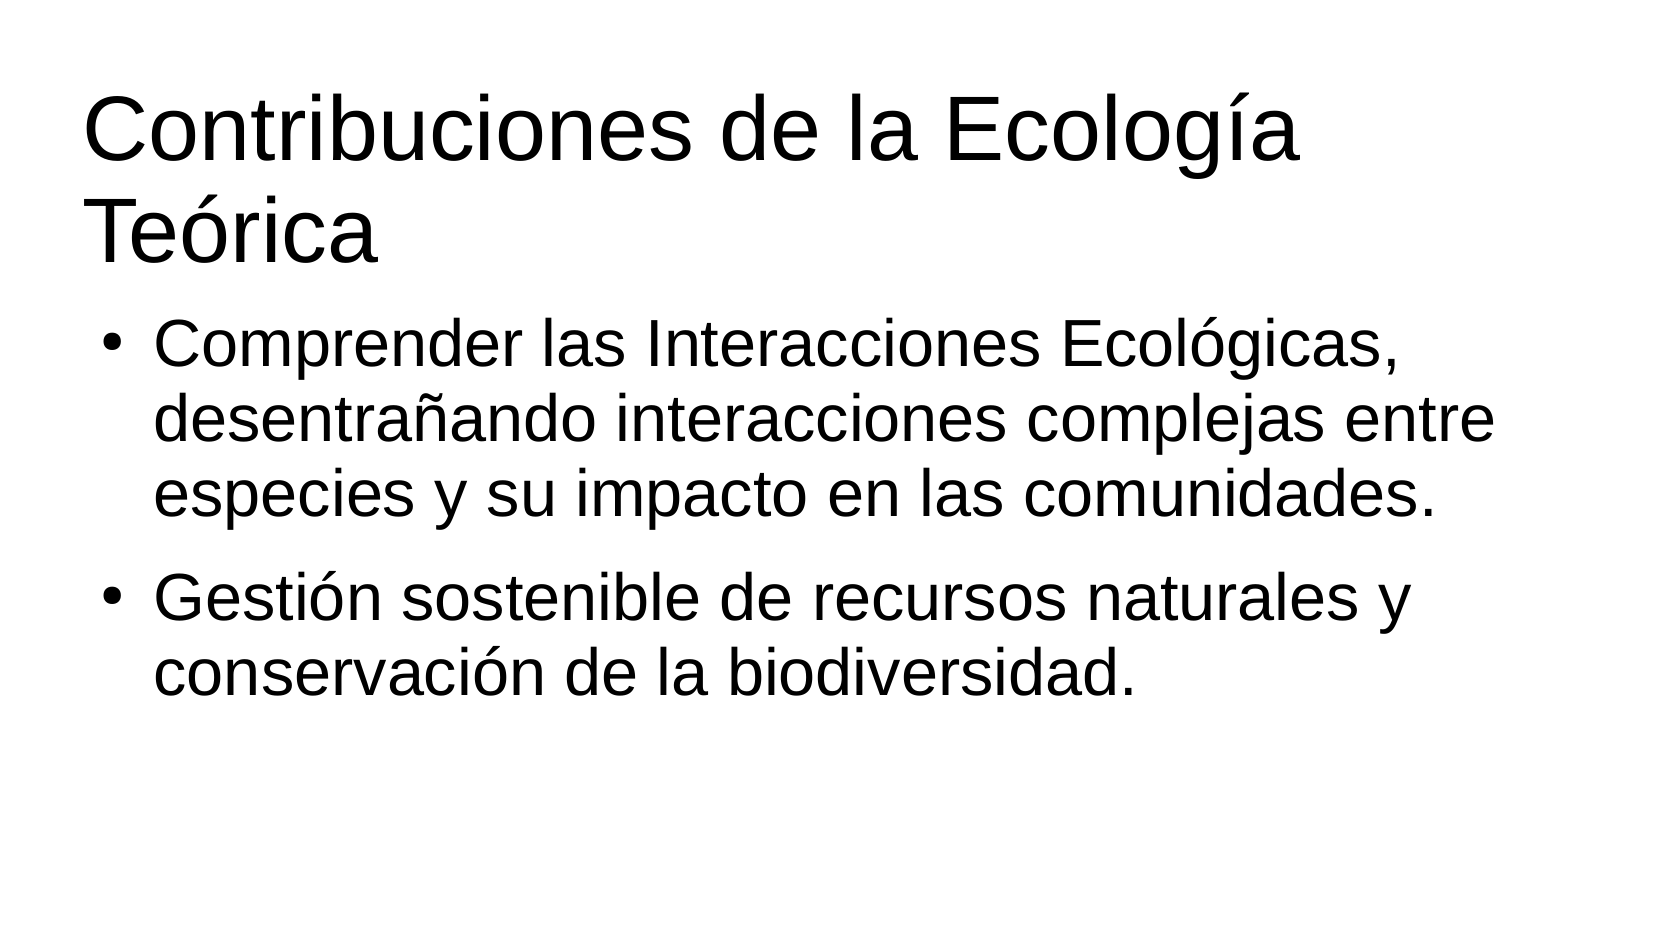

# Contribuciones de la Ecología Teórica
Comprender las Interacciones Ecológicas, desentrañando interacciones complejas entre especies y su impacto en las comunidades.
Gestión sostenible de recursos naturales y conservación de la biodiversidad.